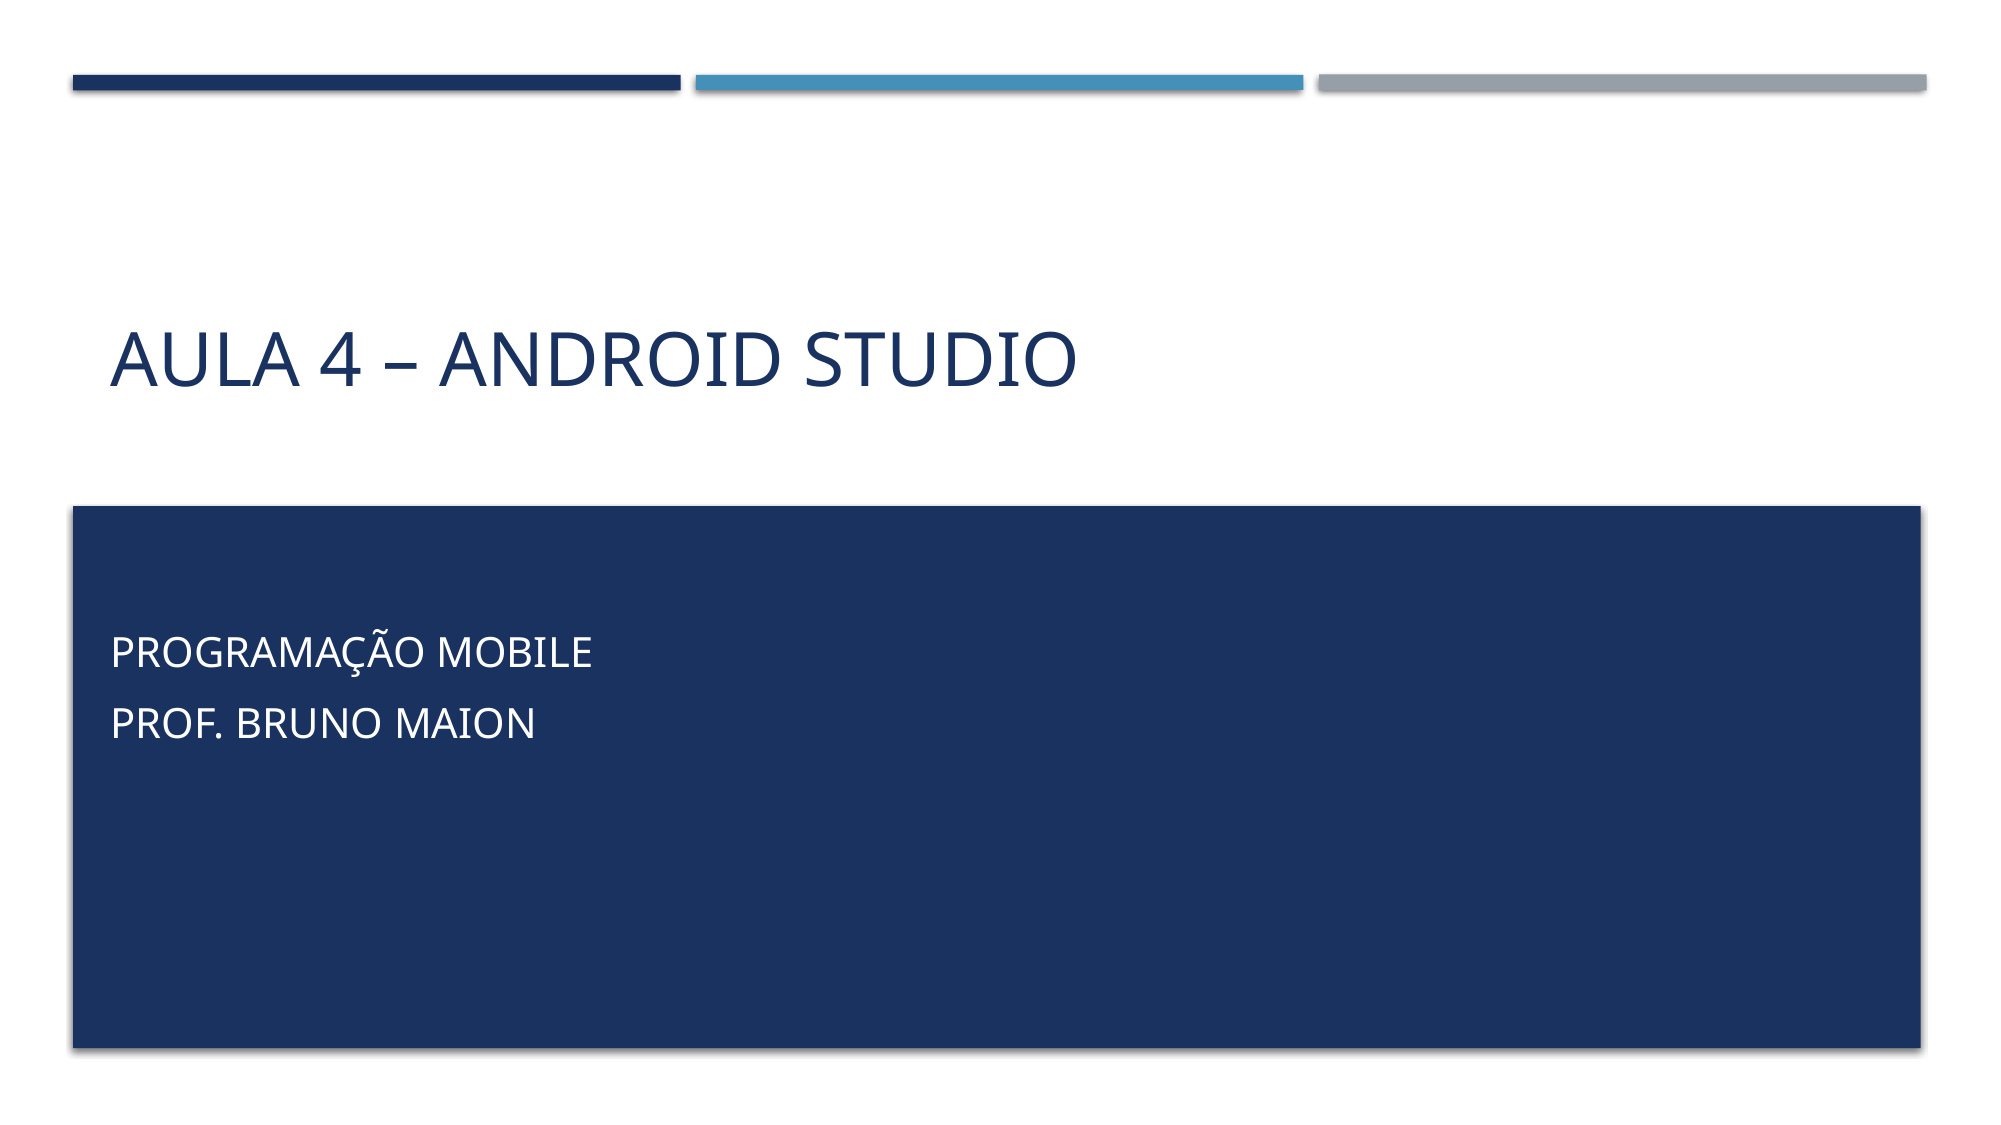

# Aula 4 – Android studio
Programação Mobile
Prof. Bruno Maion